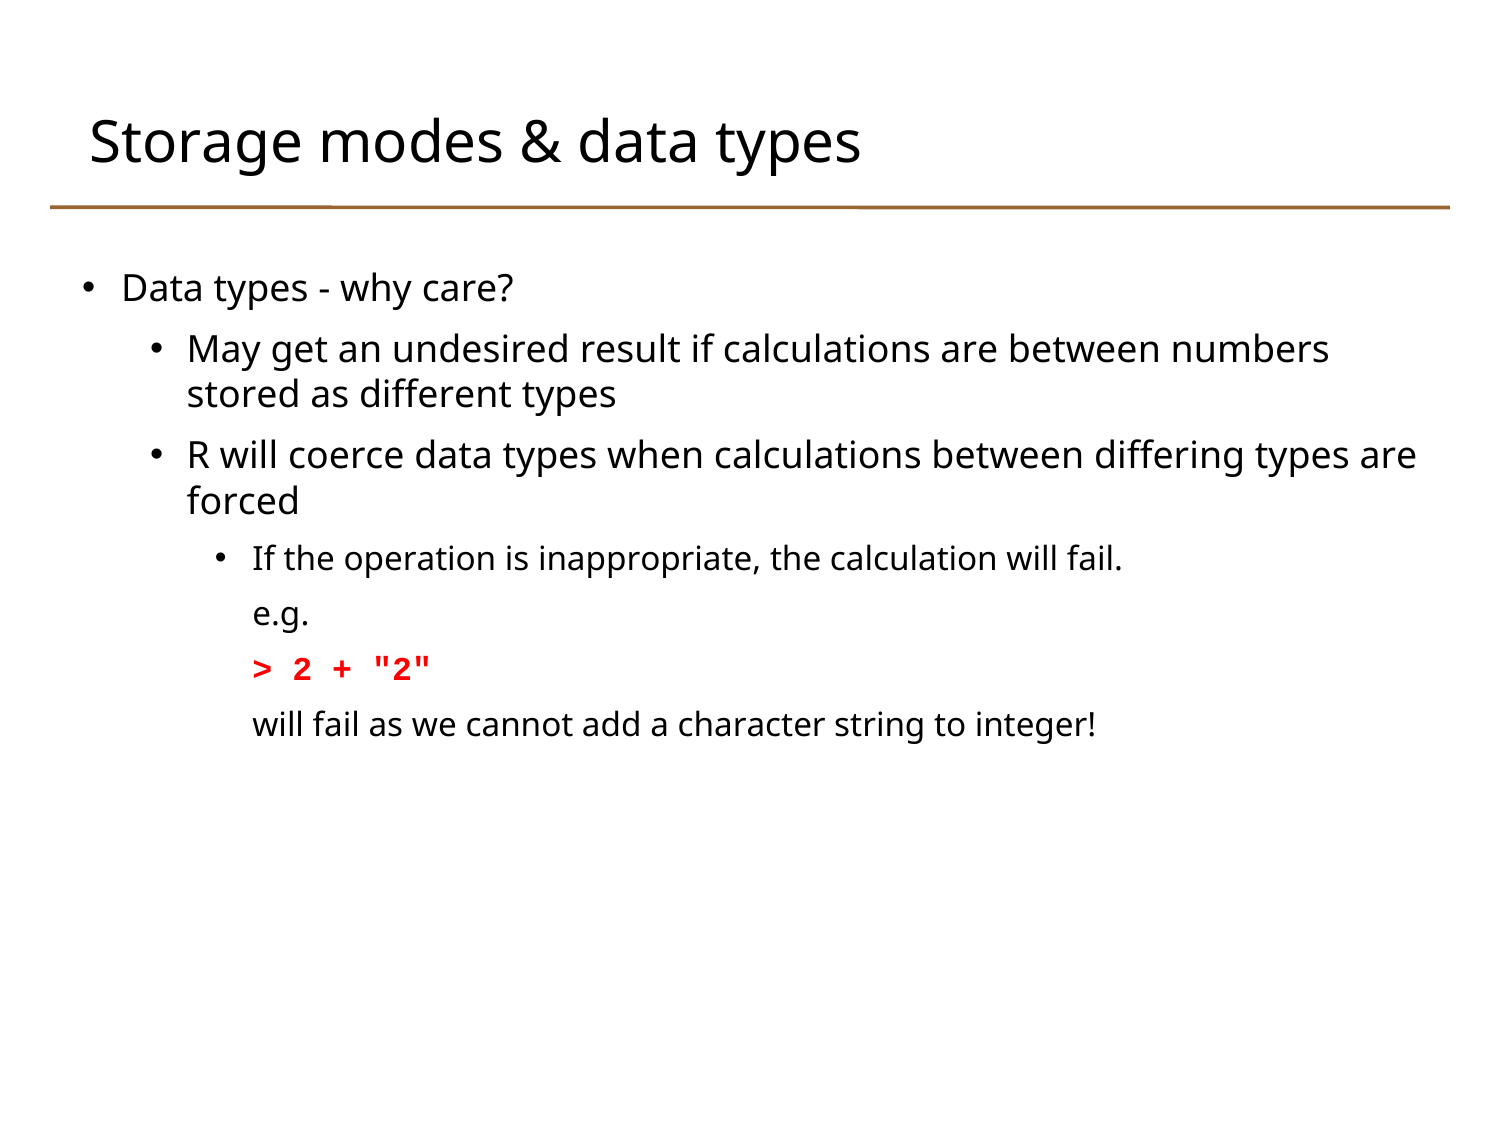

Storage modes & data types
Data types - why care?
May get an undesired result if calculations are between numbers stored as different types
R will coerce data types when calculations between differing types are forced
If the operation is inappropriate, the calculation will fail.
e.g.
> 2 + "2"
will fail as we cannot add a character string to integer!